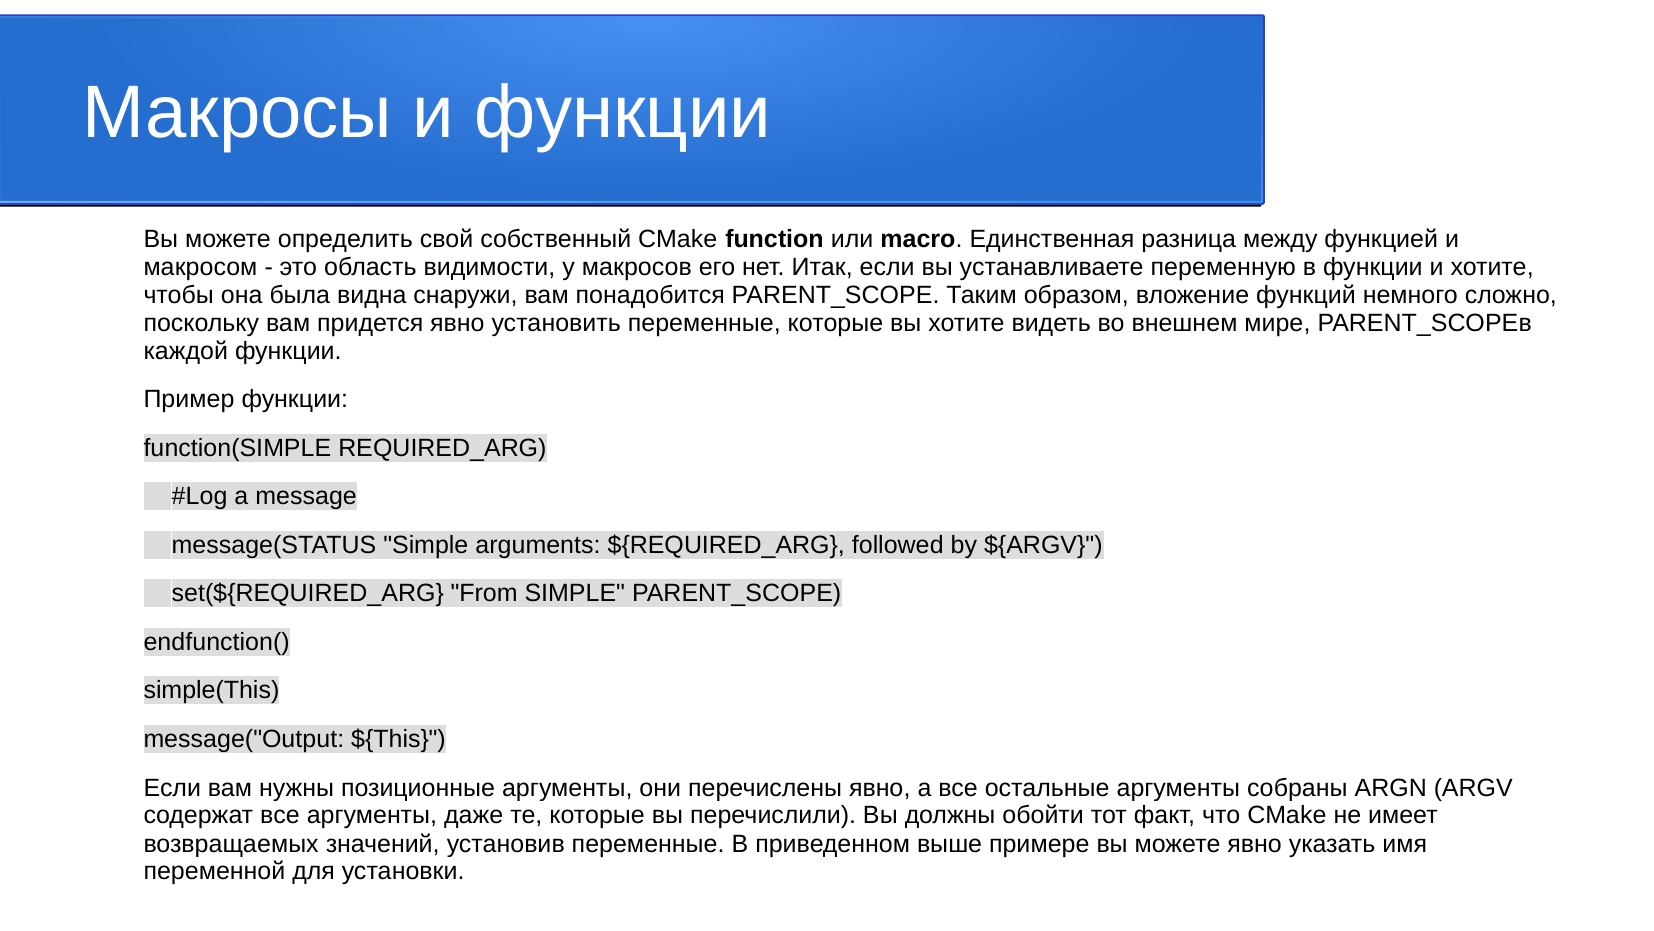

# Макросы и функции
Вы можете определить свой собственный CMake function или macro. Единственная разница между функцией и макросом - это область видимости, у макросов его нет. Итак, если вы устанавливаете переменную в функции и хотите, чтобы она была видна снаружи, вам понадобится PARENT_SCOPE. Таким образом, вложение функций немного сложно, поскольку вам придется явно установить переменные, которые вы хотите видеть во внешнем мире, PARENT_SCOPEв каждой функции.
Пример функции:
function(SIMPLE REQUIRED_ARG)
 #Log a message
 message(STATUS "Simple arguments: ${REQUIRED_ARG}, followed by ${ARGV}")
 set(${REQUIRED_ARG} "From SIMPLE" PARENT_SCOPE)
endfunction()
simple(This)
message("Output: ${This}")
Если вам нужны позиционные аргументы, они перечислены явно, а все остальные аргументы собраны ARGN (ARGV содержат все аргументы, даже те, которые вы перечислили). Вы должны обойти тот факт, что CMake не имеет возвращаемых значений, установив переменные. В приведенном выше примере вы можете явно указать имя переменной для установки.